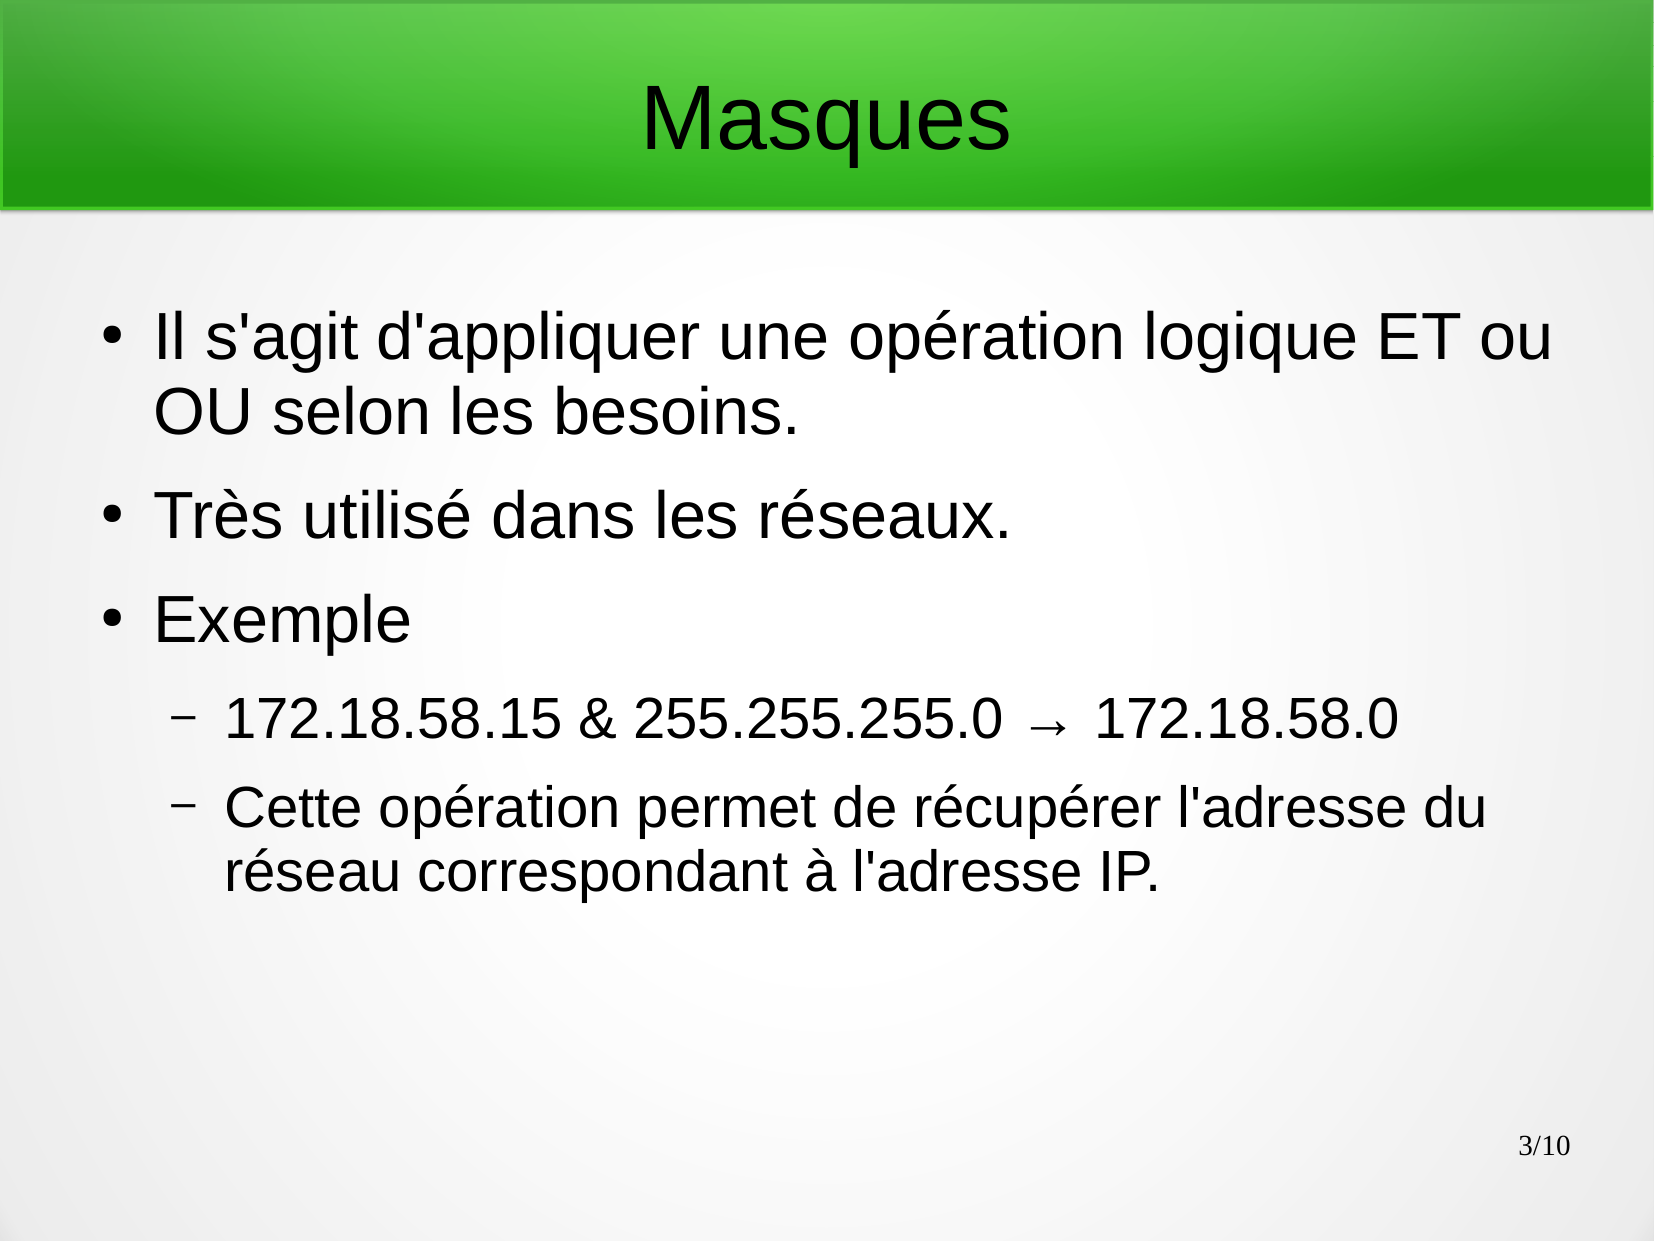

# Masques
Il s'agit d'appliquer une opération logique ET ou OU selon les besoins.
Très utilisé dans les réseaux.
Exemple
172.18.58.15 & 255.255.255.0 → 172.18.58.0
Cette opération permet de récupérer l'adresse du réseau correspondant à l'adresse IP.
3